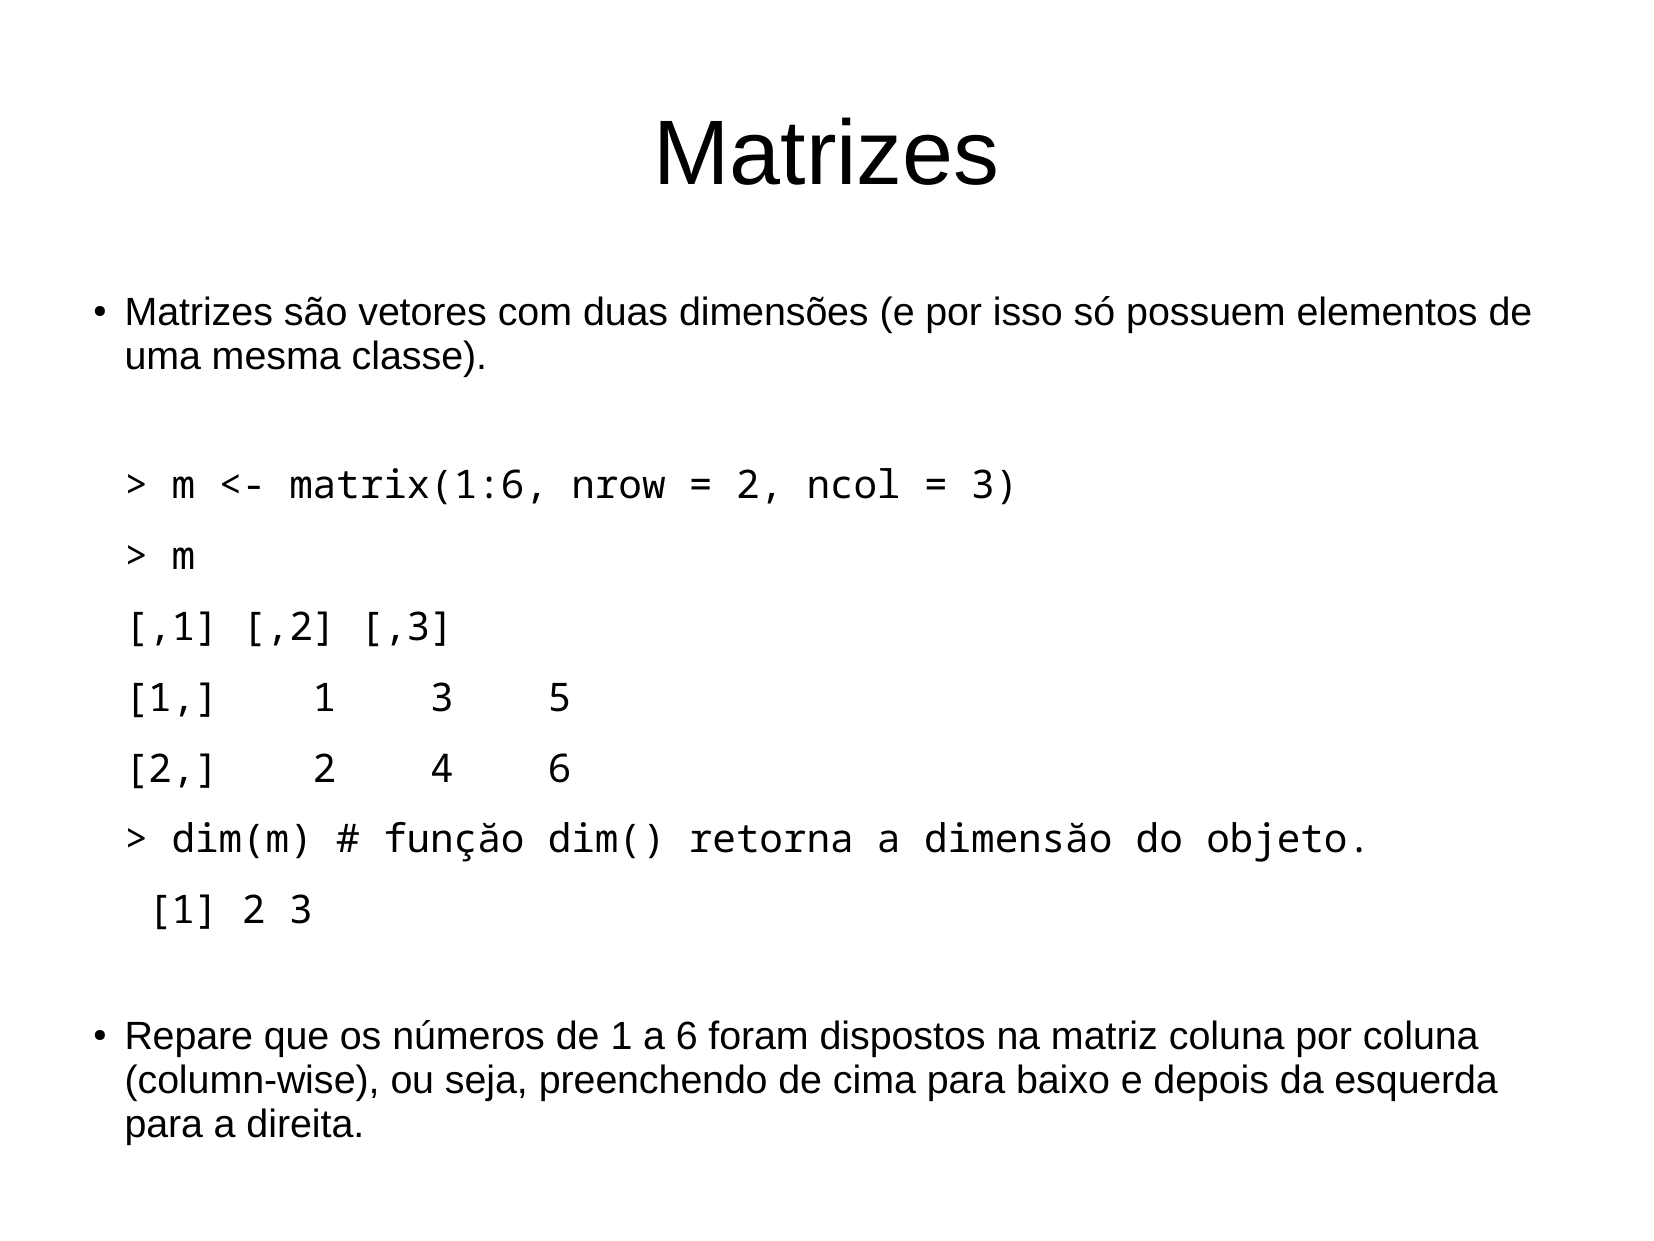

# Matrizes
Matrizes são vetores com duas dimensões (e por isso só possuem elementos de uma mesma classe).
> m <- matrix(1:6, nrow = 2, ncol = 3)
> m
[,1] [,2] [,3]
[1,] 1 3 5
[2,] 2 4 6
> dim(m) # funçăo dim() retorna a dimensăo do objeto.
 [1] 2 3
Repare que os números de 1 a 6 foram dispostos na matriz coluna por coluna (column-wise), ou seja, preenchendo de cima para baixo e depois da esquerda para a direita.